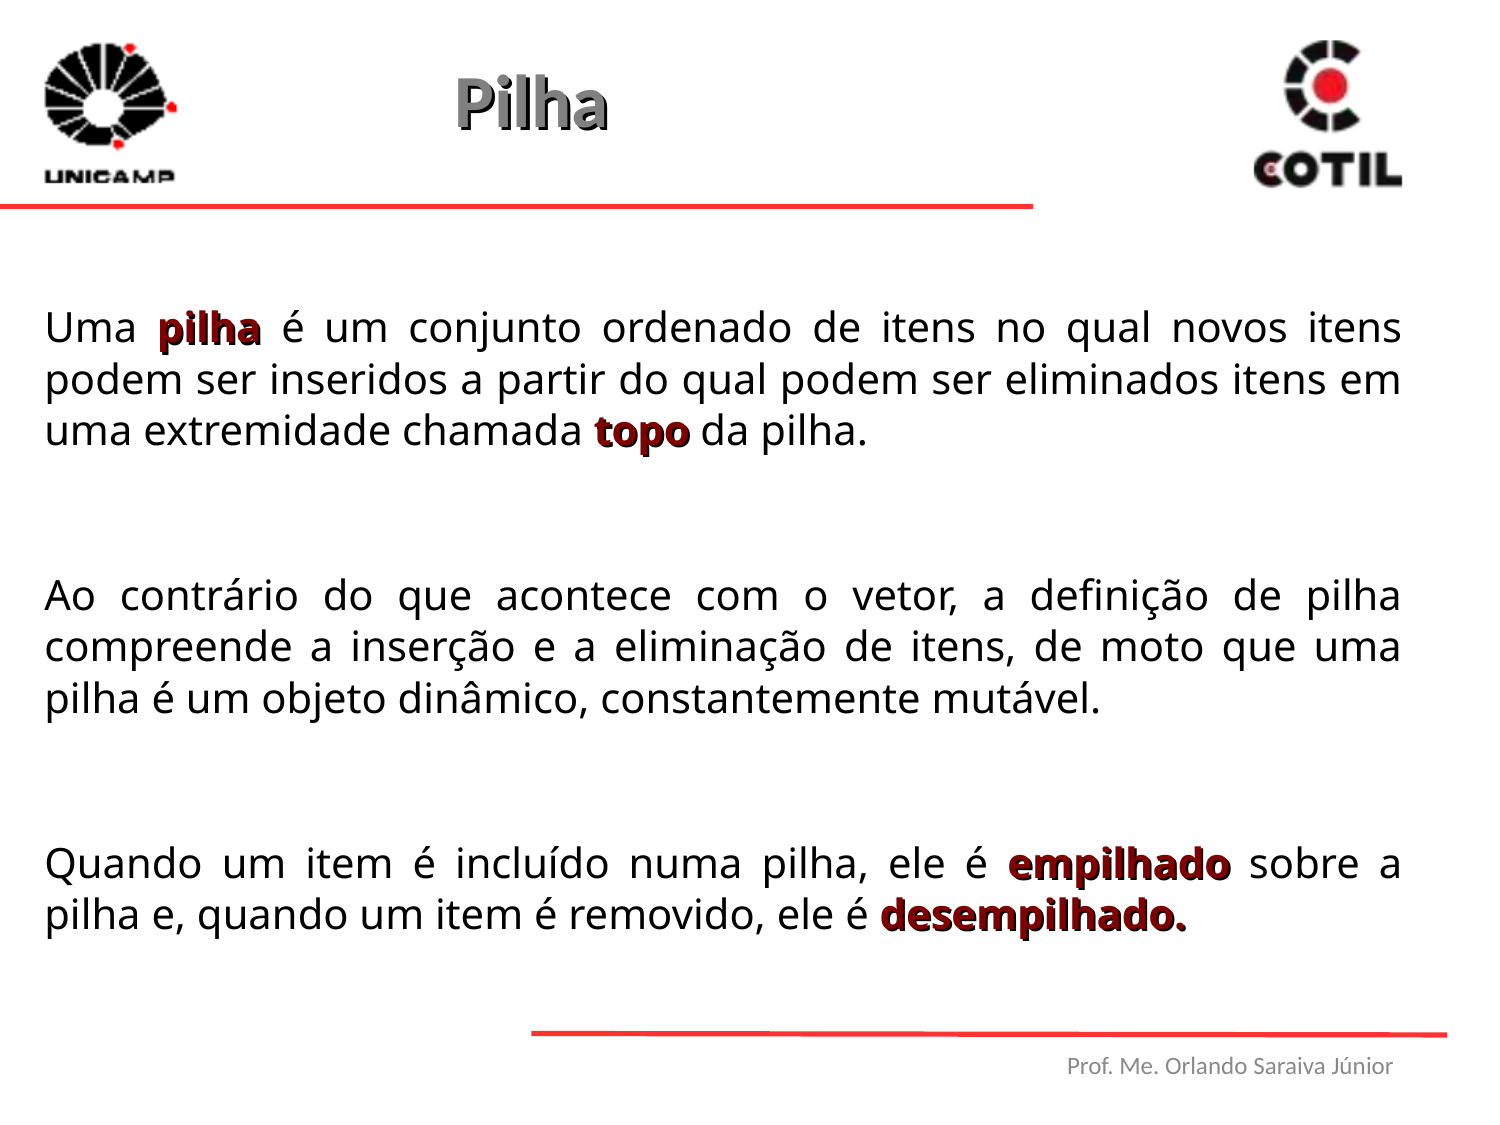

# Pilha
Uma pilha é um conjunto ordenado de itens no qual novos itens podem ser inseridos a partir do qual podem ser eliminados itens em uma extremidade chamada topo da pilha.
Ao contrário do que acontece com o vetor, a definição de pilha compreende a inserção e a eliminação de itens, de moto que uma pilha é um objeto dinâmico, constantemente mutável.
Quando um item é incluído numa pilha, ele é empilhado sobre a pilha e, quando um item é removido, ele é desempilhado.